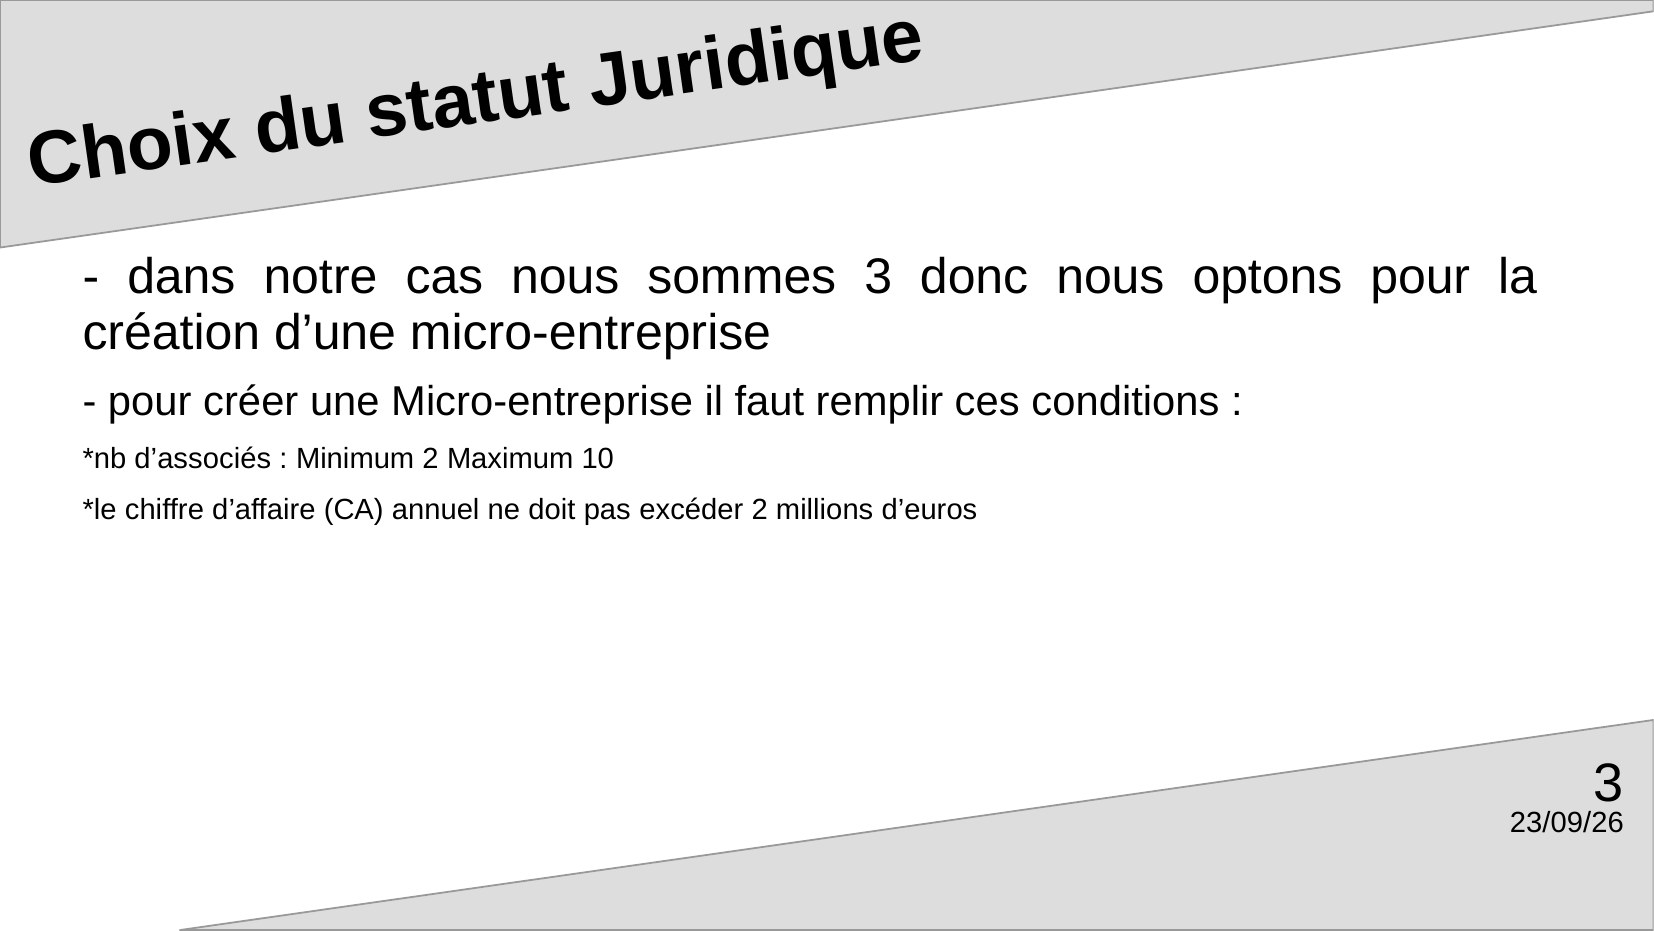

# Choix du statut Juridique
- dans notre cas nous sommes 3 donc nous optons pour la création d’une micro-entreprise
- pour créer une Micro-entreprise il faut remplir ces conditions :
*nb d’associés : Minimum 2 Maximum 10
*le chiffre d’affaire (CA) annuel ne doit pas excéder 2 millions d’euros
3